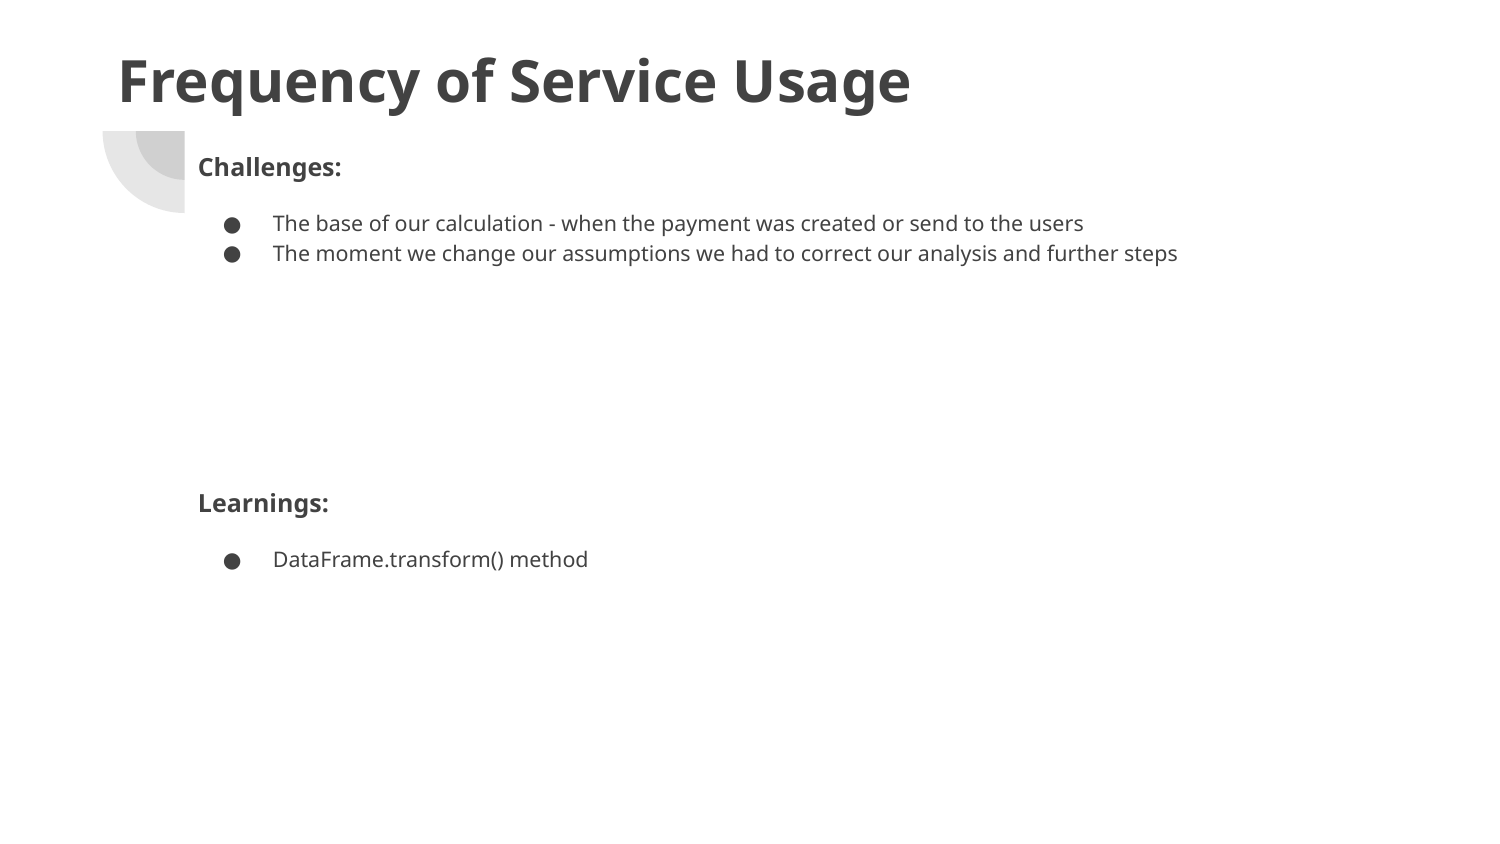

# Frequency of Service Usage
Challenges:
The base of our calculation - when the payment was created or send to the users
The moment we change our assumptions we had to correct our analysis and further steps
Learnings:
DataFrame.transform() method